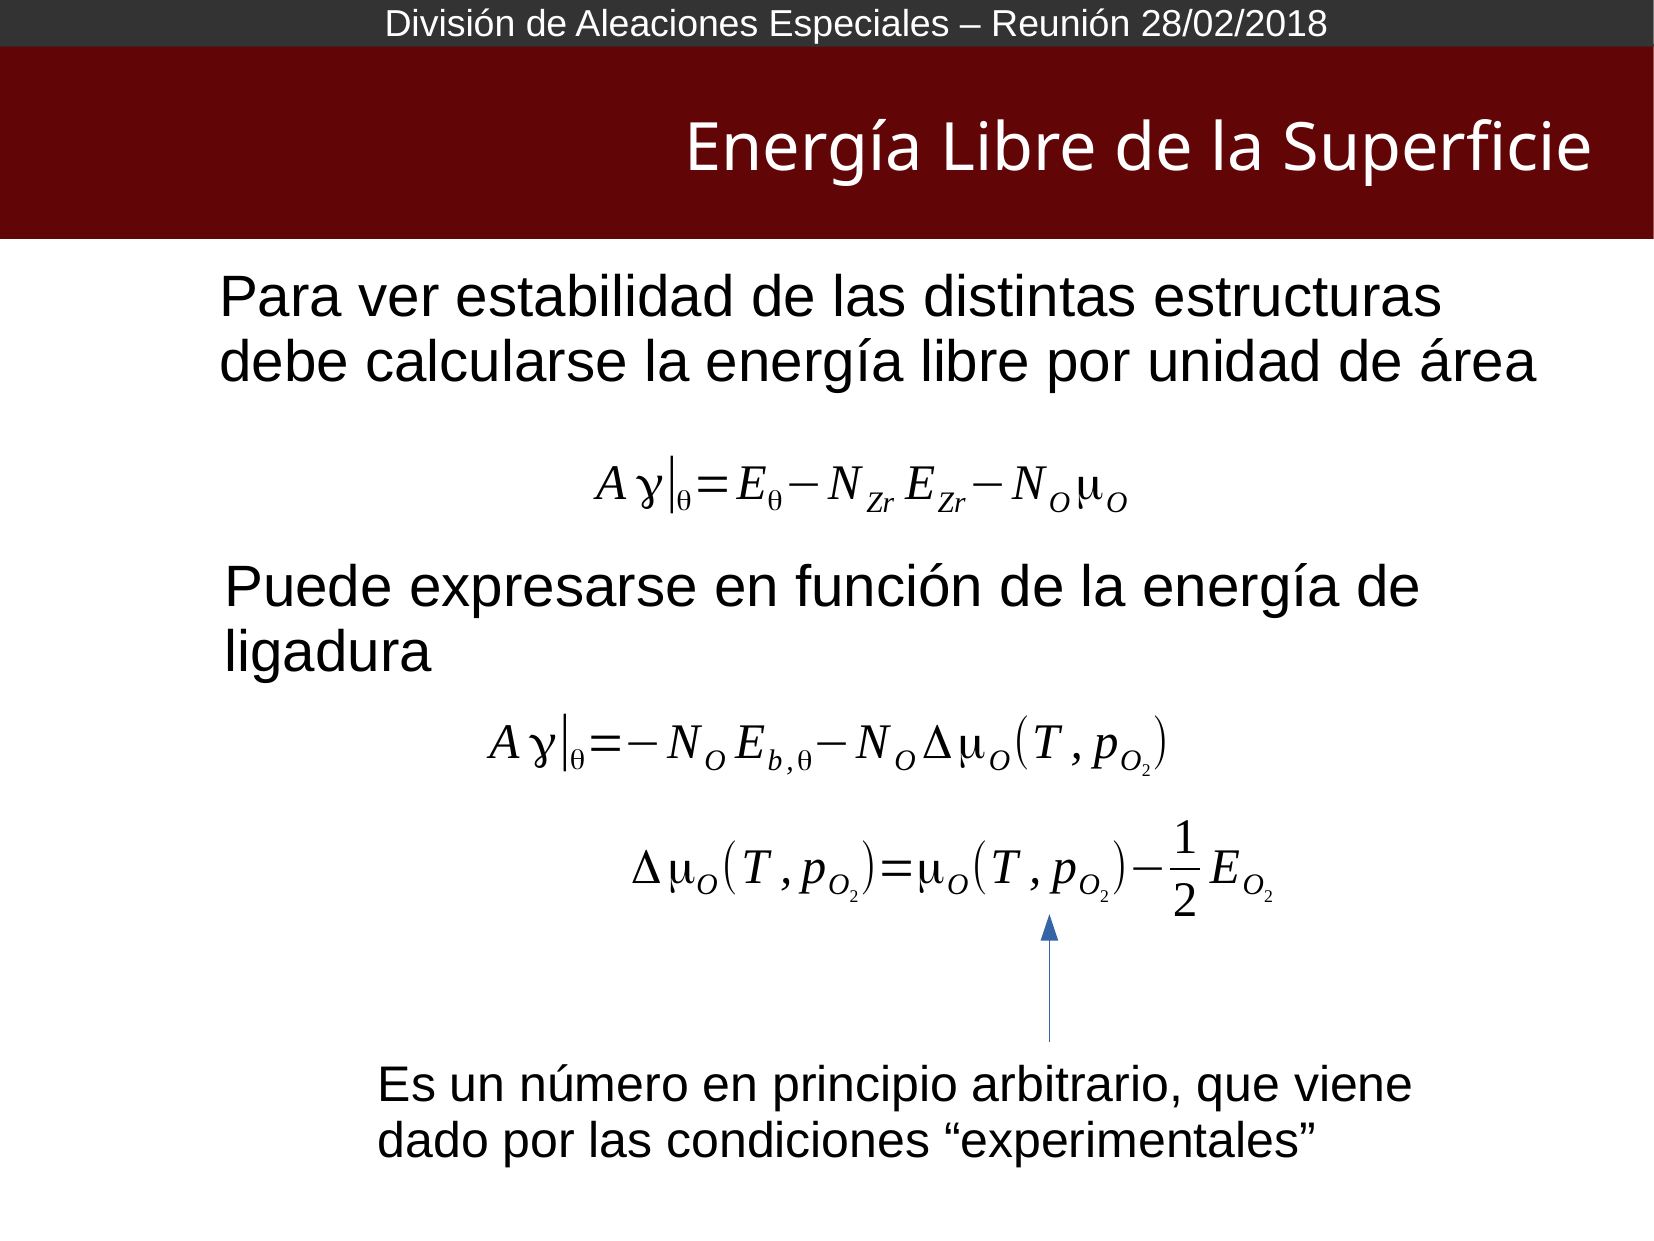

# Energía Libre de la Superficie
Para ver estabilidad de las distintas estructuras debe calcularse la energía libre por unidad de área
Puede expresarse en función de la energía de ligadura
Es un número en principio arbitrario, que viene dado por las condiciones “experimentales”